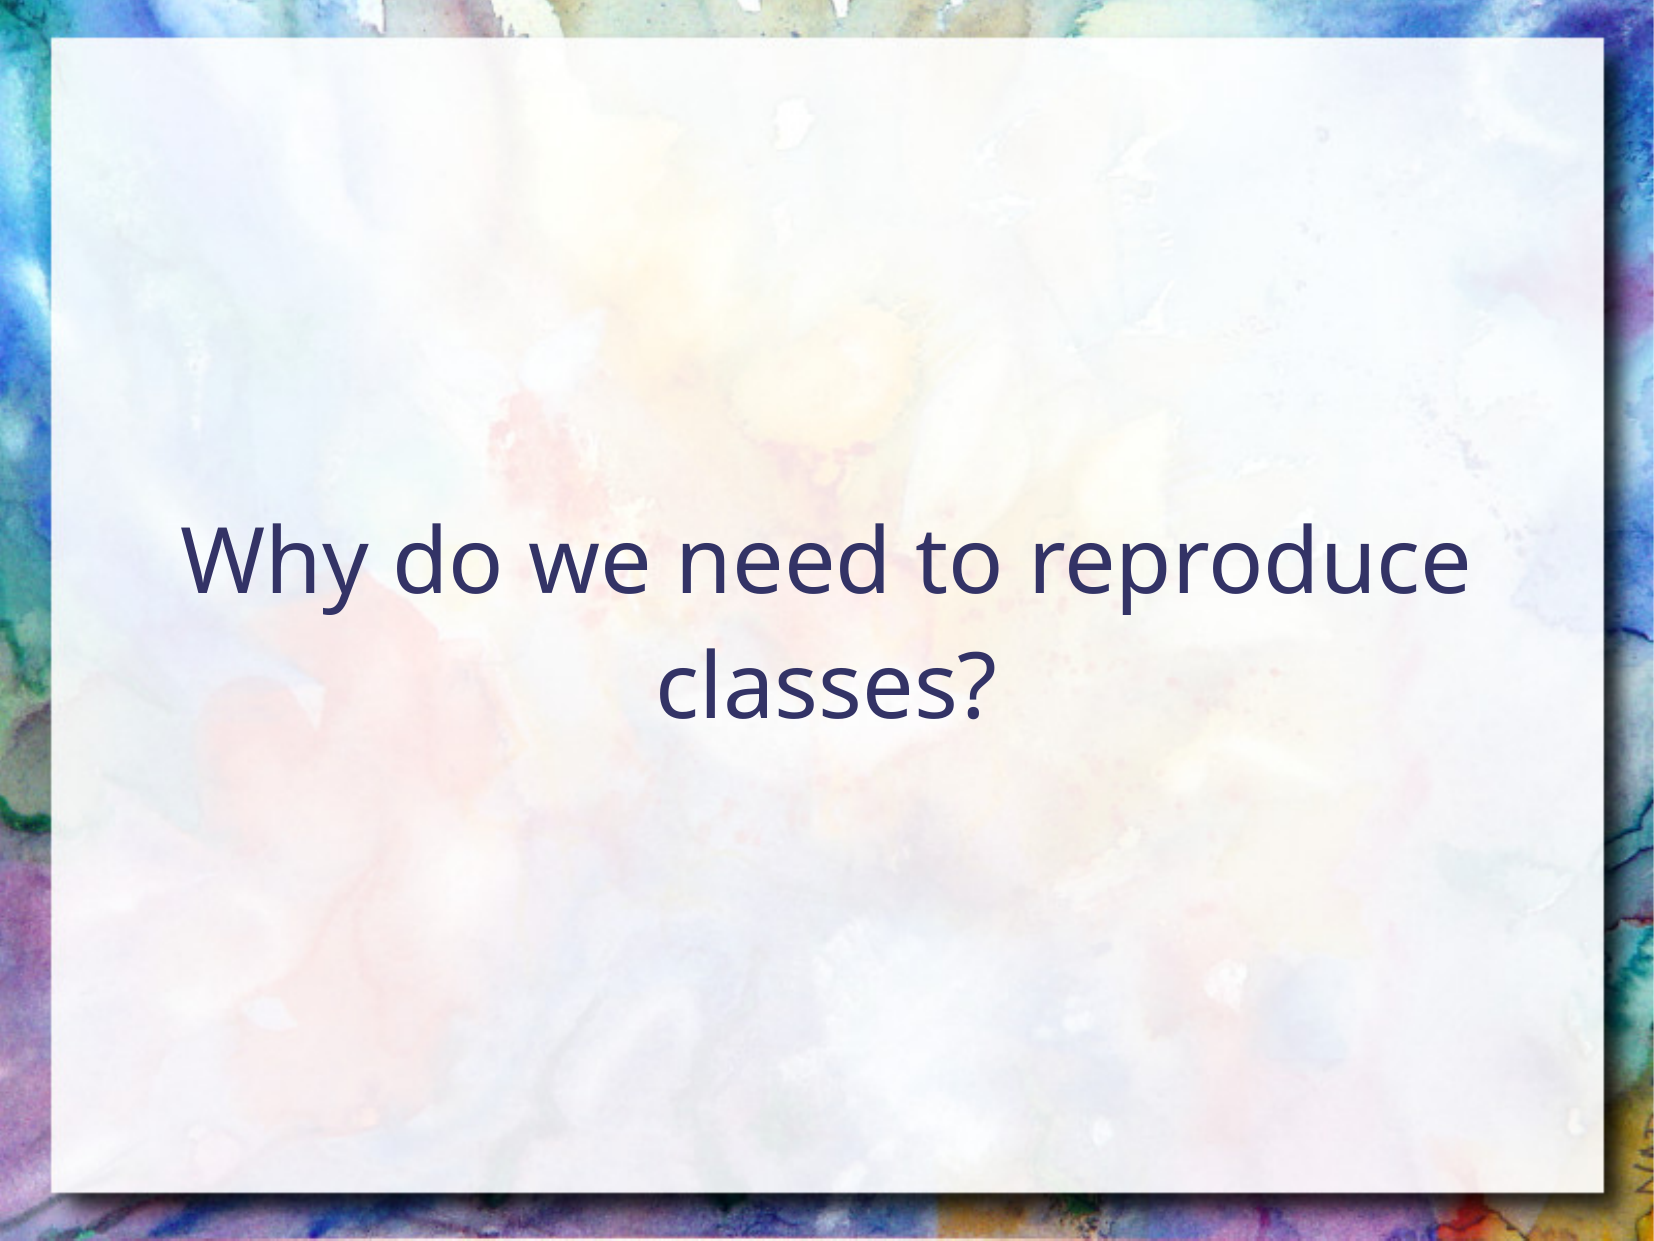

# Why do we need to reproduce classes?